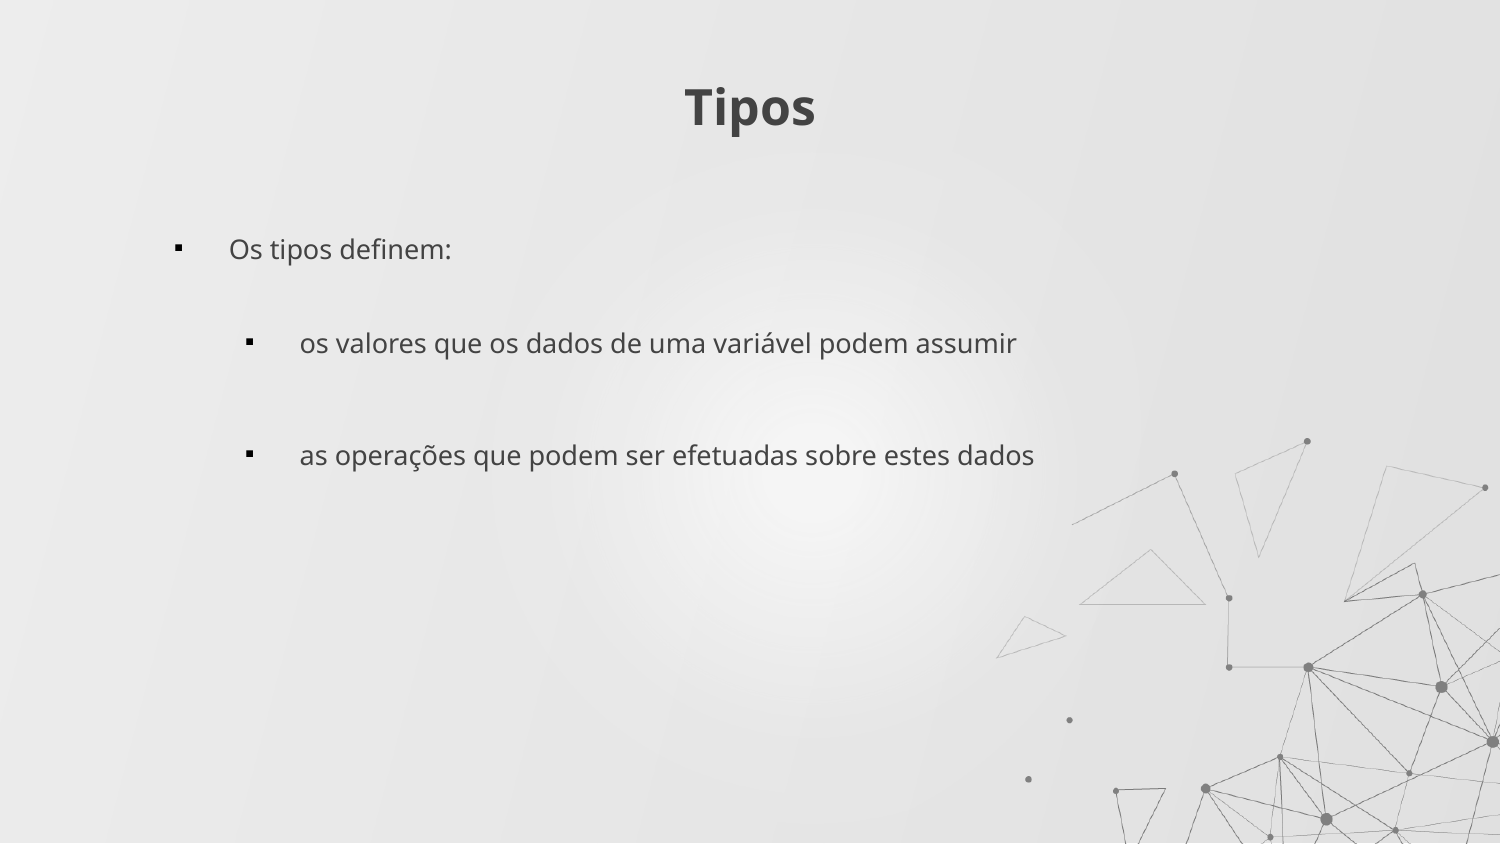

Tipos
# Os tipos definem:
os valores que os dados de uma variável podem assumir
as operações que podem ser efetuadas sobre estes dados